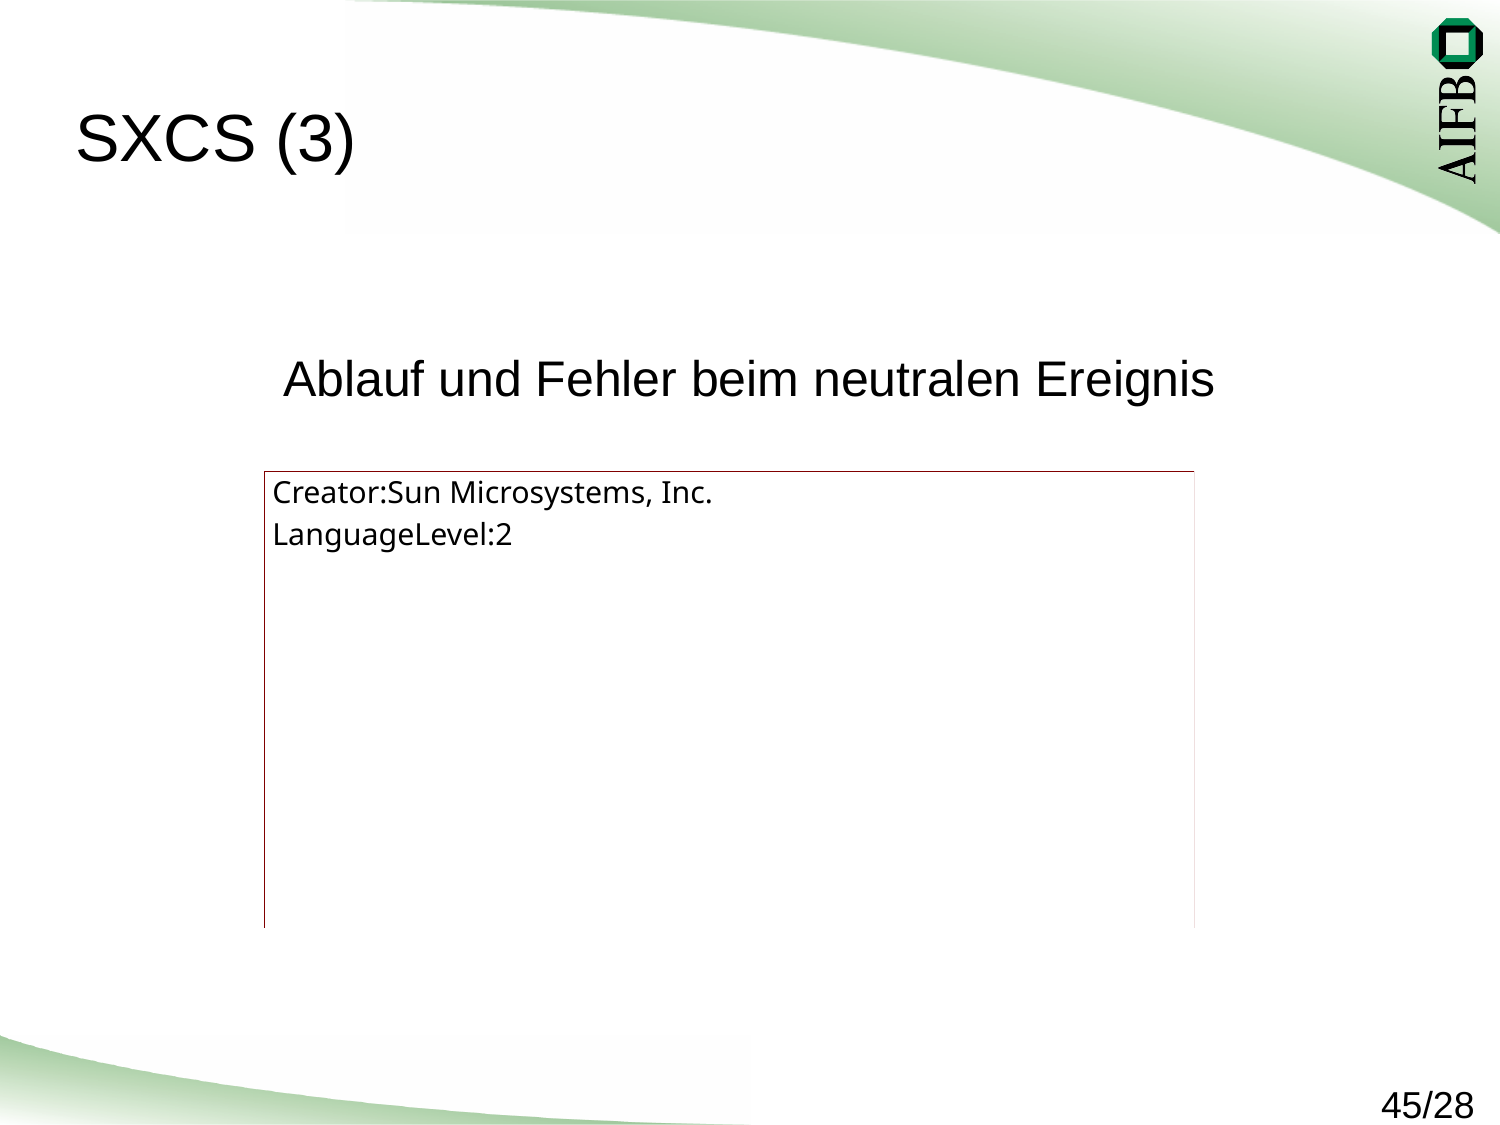

# SXCS (3)
Ablauf und Fehler beim neutralen Ereignis
45